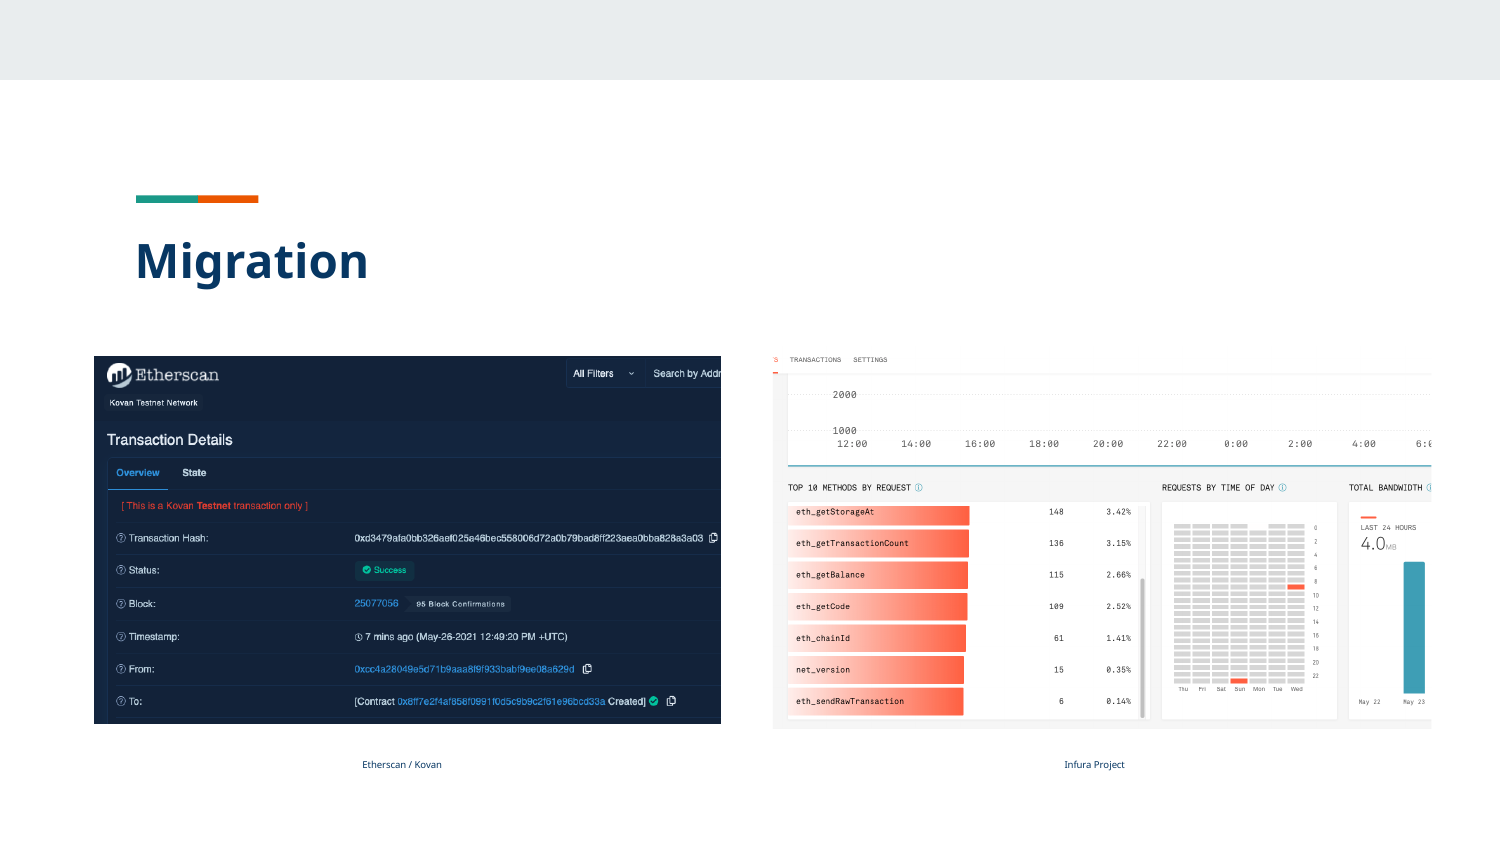

Migration
Etherscan / Kovan
# Infura Project